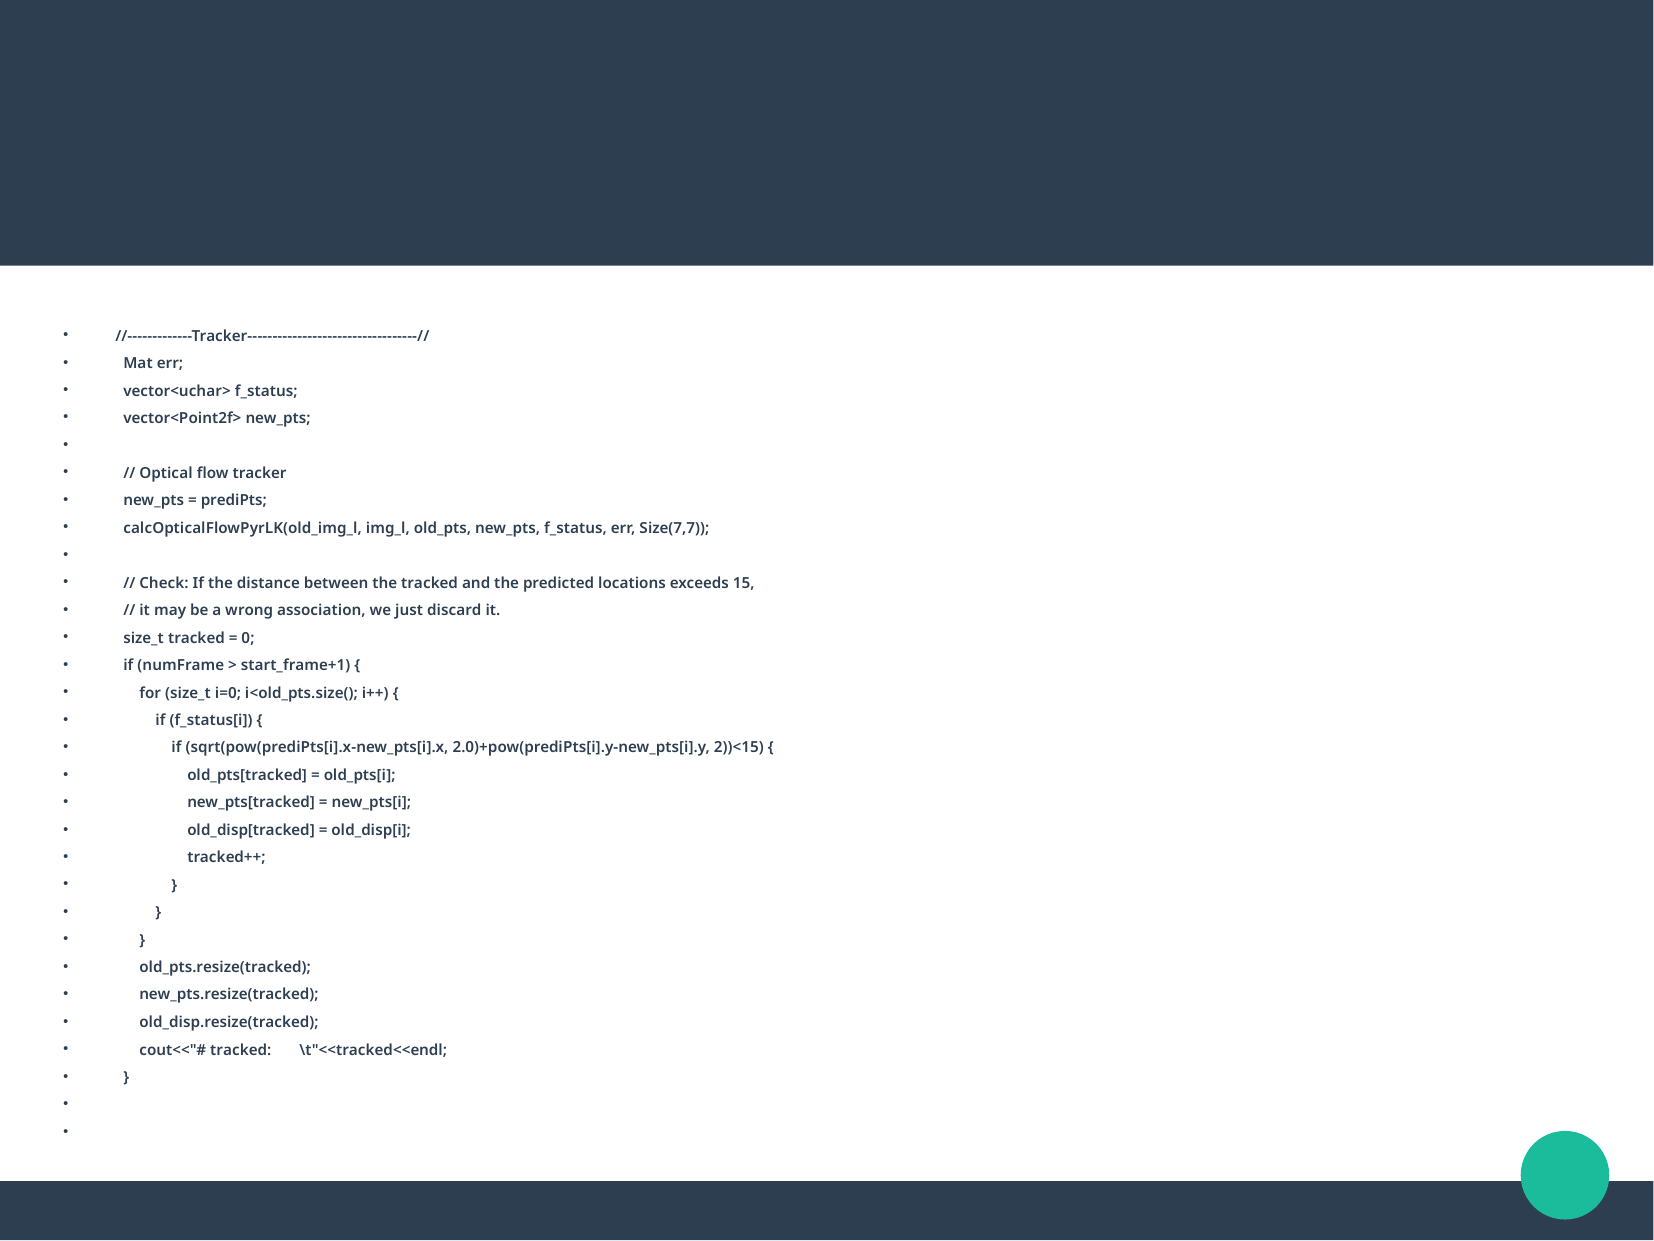

#
 //-------------Tracker----------------------------------//
 Mat err;
 vector<uchar> f_status;
 vector<Point2f> new_pts;
 // Optical flow tracker
 new_pts = prediPts;
 calcOpticalFlowPyrLK(old_img_l, img_l, old_pts, new_pts, f_status, err, Size(7,7));
 // Check: If the distance between the tracked and the predicted locations exceeds 15,
 // it may be a wrong association, we just discard it.
 size_t tracked = 0;
 if (numFrame > start_frame+1) {
 for (size_t i=0; i<old_pts.size(); i++) {
 if (f_status[i]) {
 if (sqrt(pow(prediPts[i].x-new_pts[i].x, 2.0)+pow(prediPts[i].y-new_pts[i].y, 2))<15) {
 old_pts[tracked] = old_pts[i];
 new_pts[tracked] = new_pts[i];
 old_disp[tracked] = old_disp[i];
 tracked++;
 }
 }
 }
 old_pts.resize(tracked);
 new_pts.resize(tracked);
 old_disp.resize(tracked);
 cout<<"# tracked: \t"<<tracked<<endl;
 }